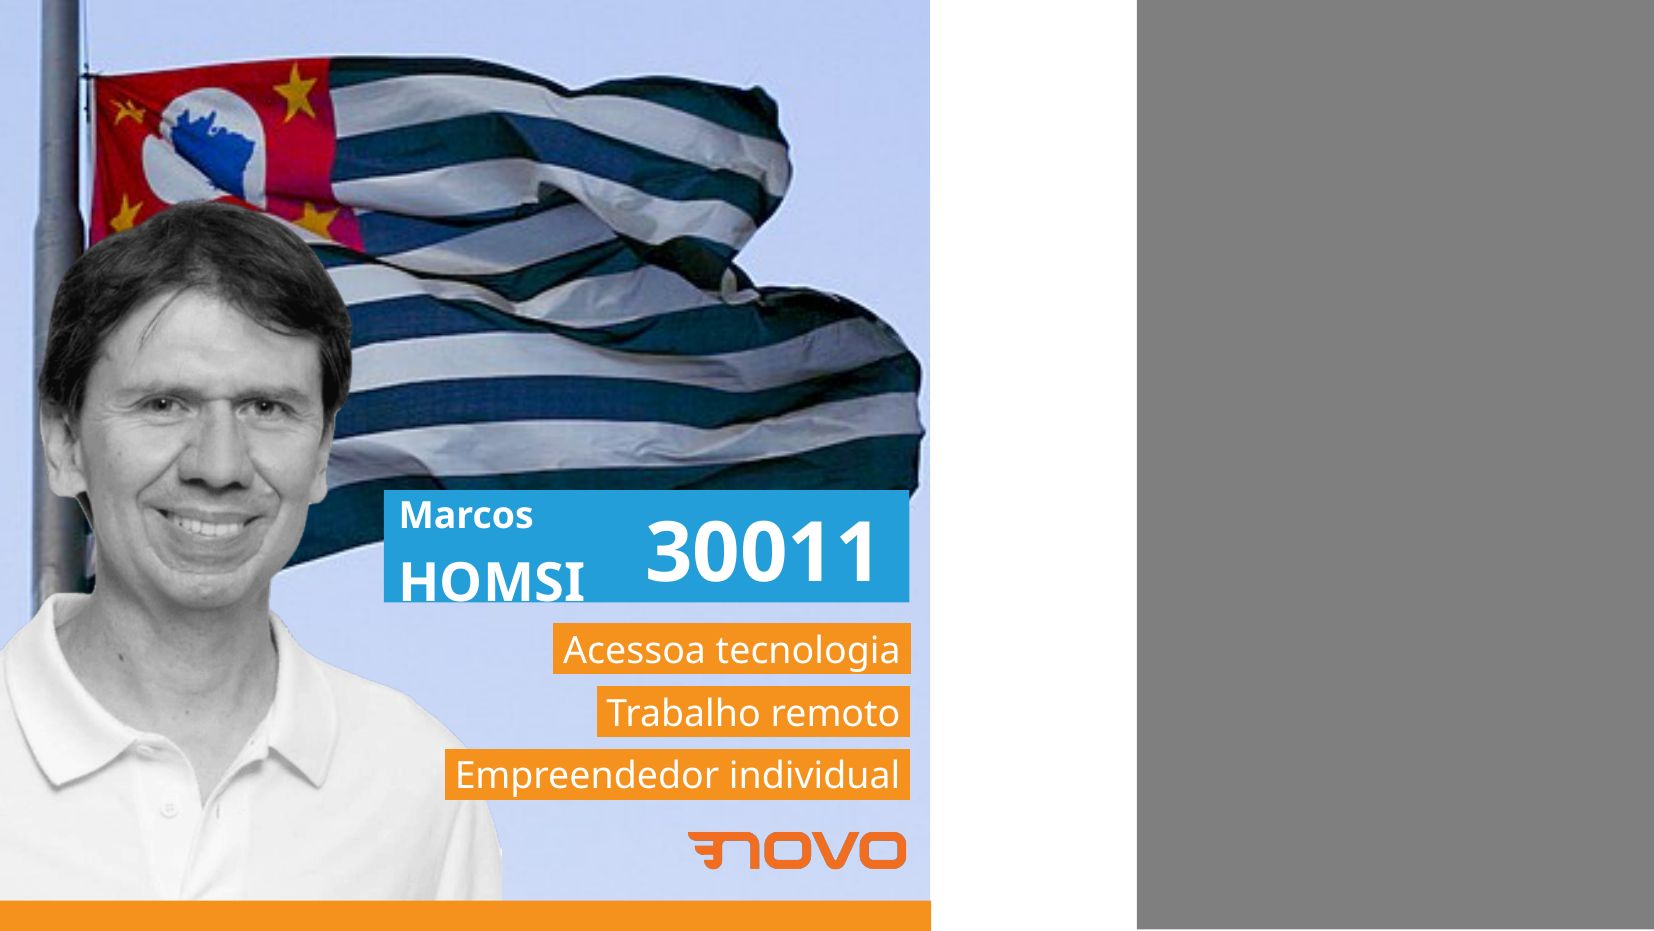

Marcos
HOMSI
30011
 Acessoa tecnologia
 Trabalho remoto
 Empreendedor individual